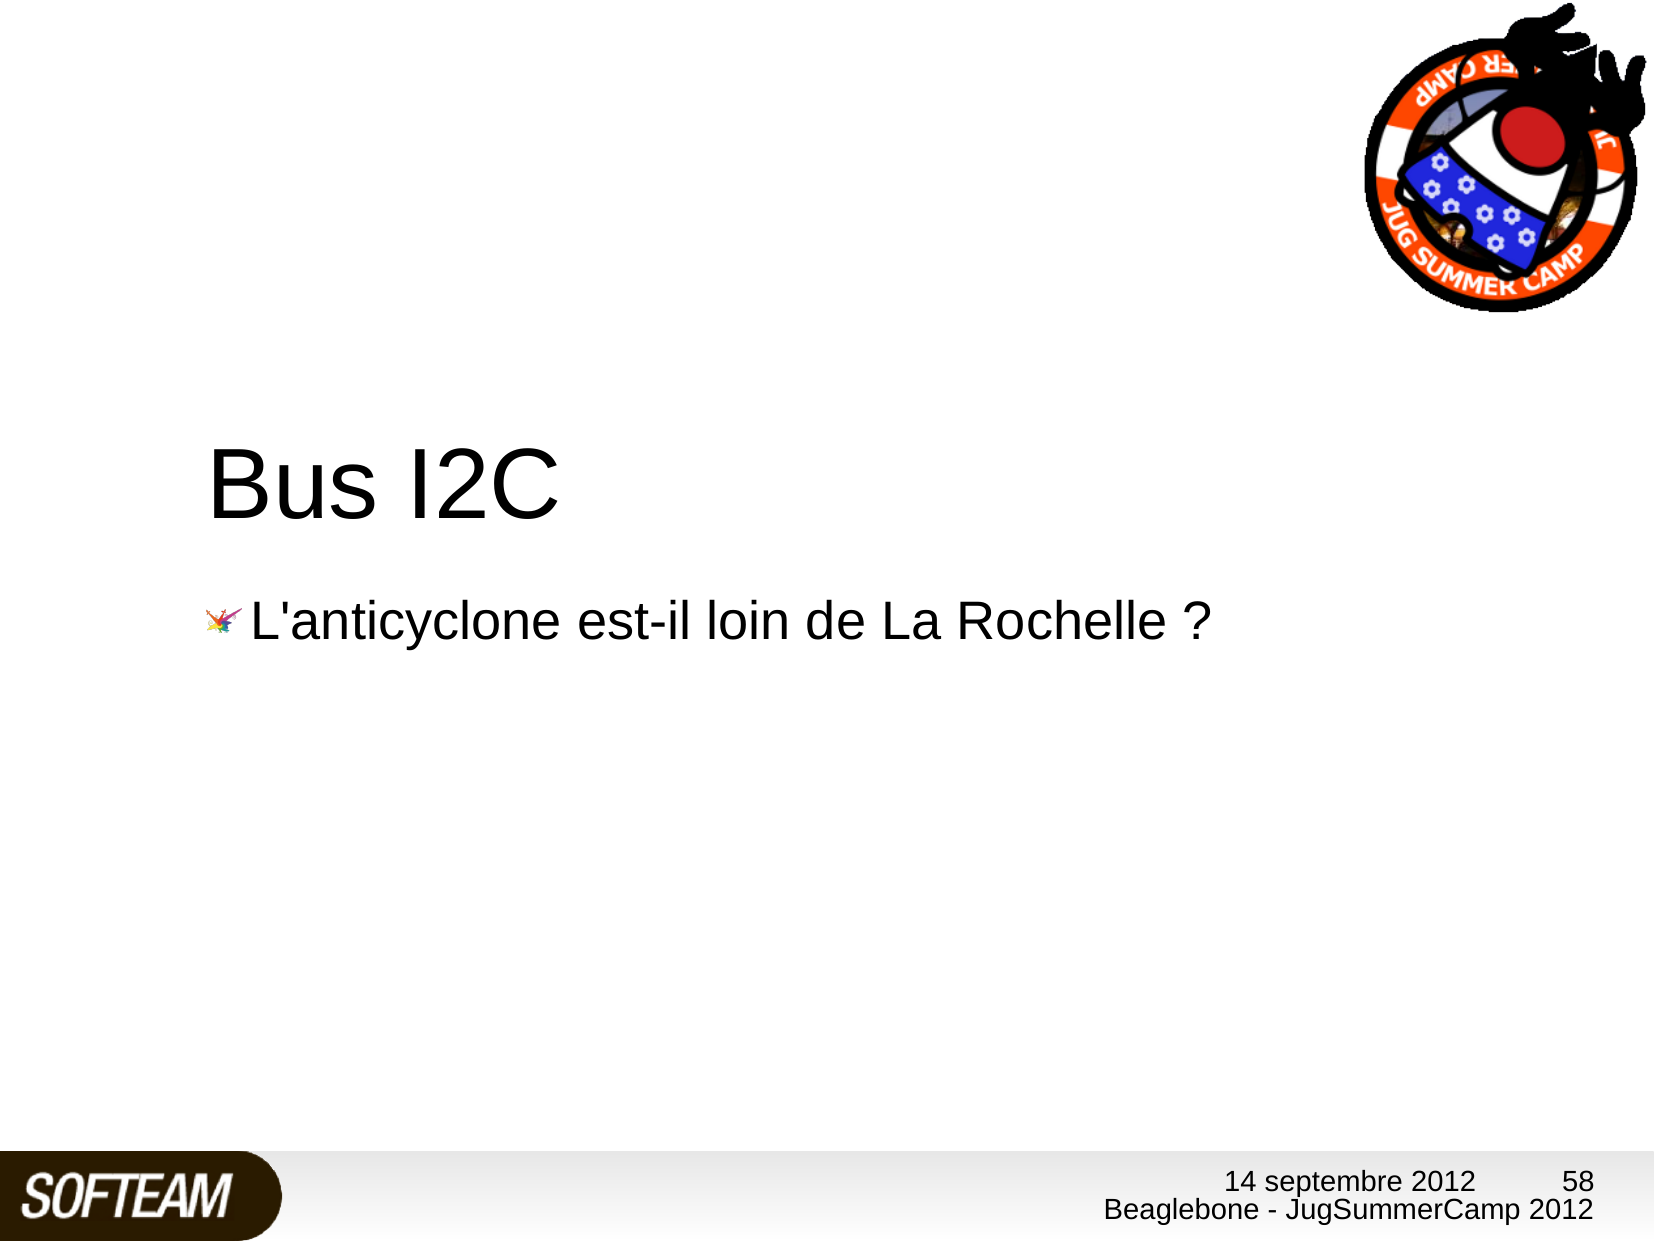

# Bus I2C
L'anticyclone est-il loin de La Rochelle ?
14 septembre 2012
58
Beaglebone - JugSummerCamp 2012